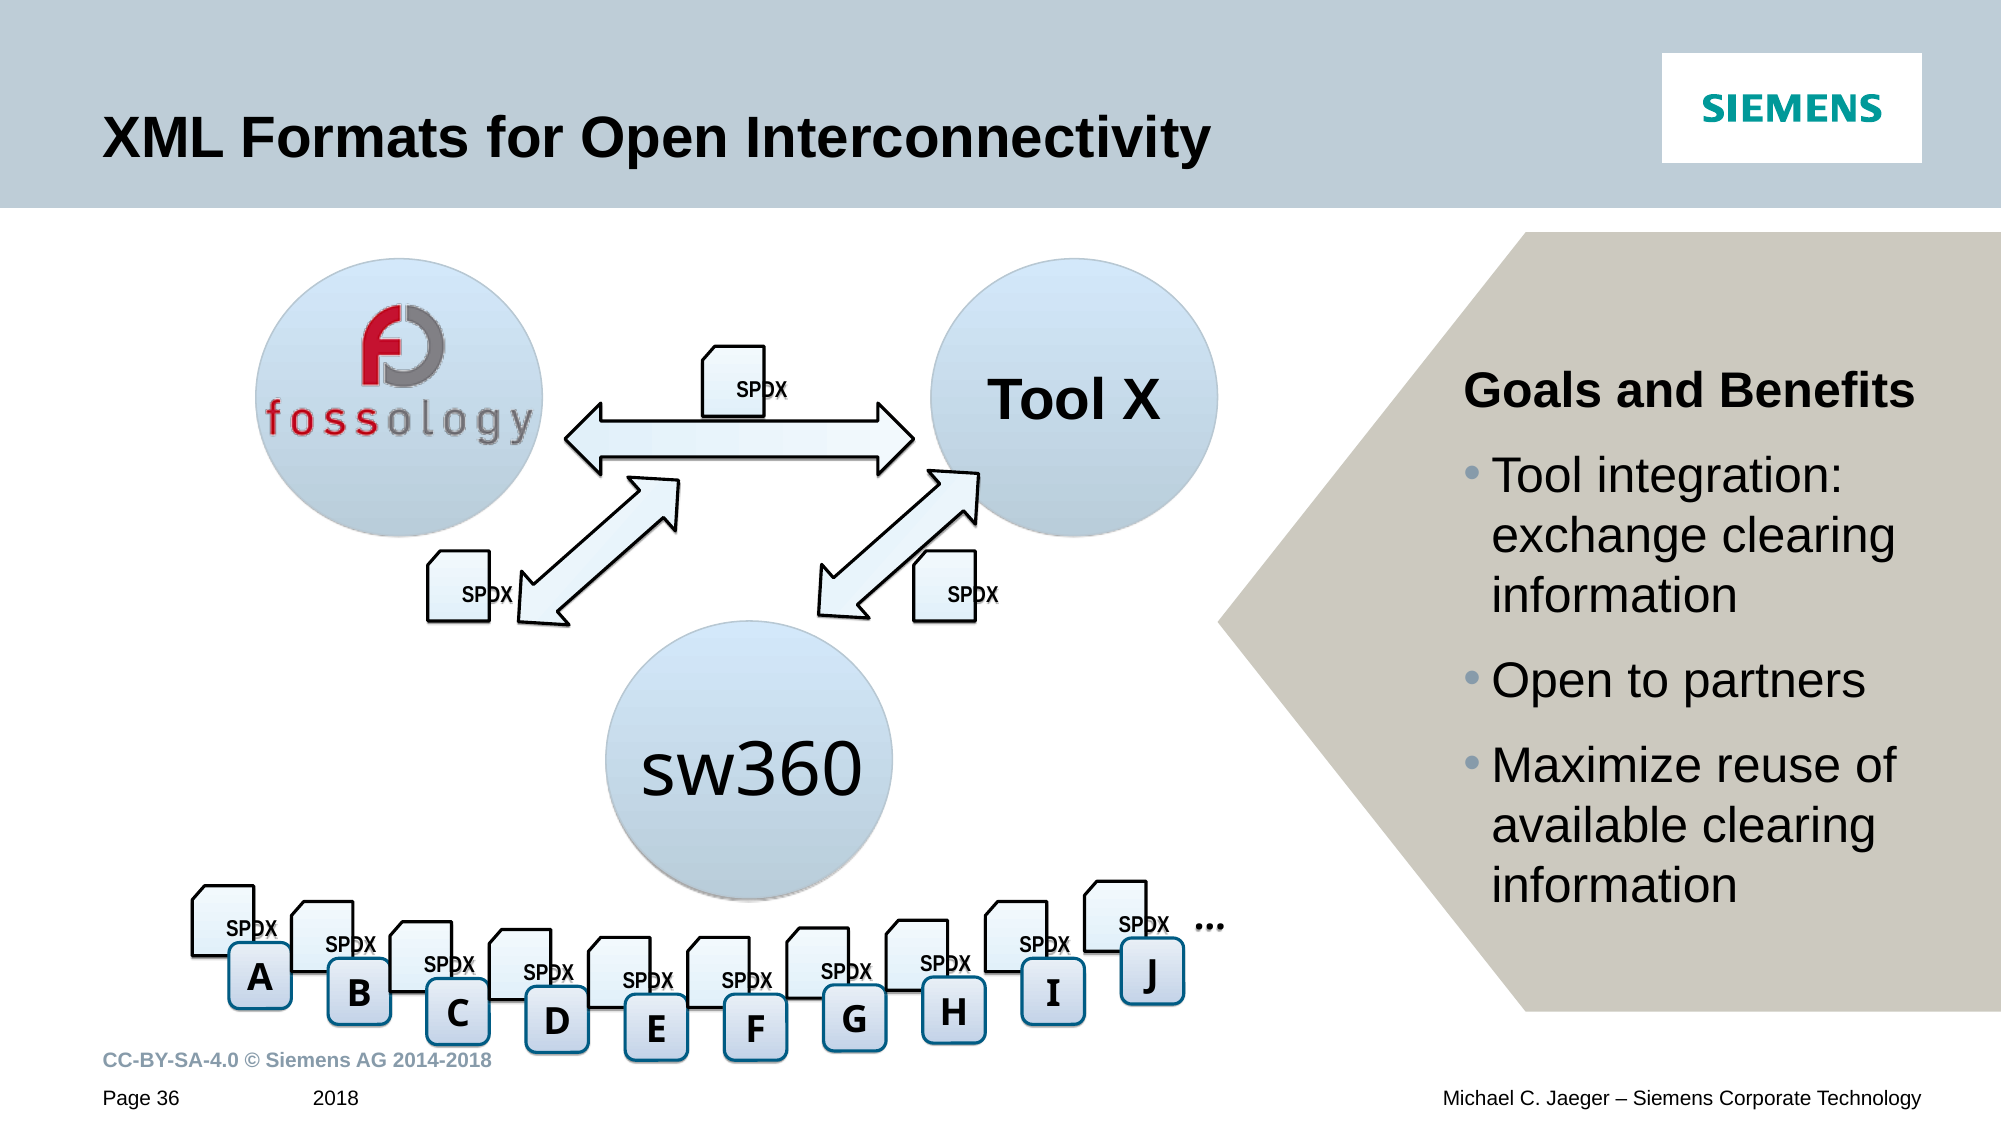

# XML Formats for Open Interconnectivity
Goals and Benefits
Tool integration: exchange clearing information
Open to partners
Maximize reuse of available clearing information
SPDX
SPDX
Tool X
SPDX
sw360
SPDX
J
…
SPDX
A
SPDX
B
SPDX
I
SPDX
H
SPDX
C
SPDX
G
SPDX
D
SPDX
E
SPDX
F